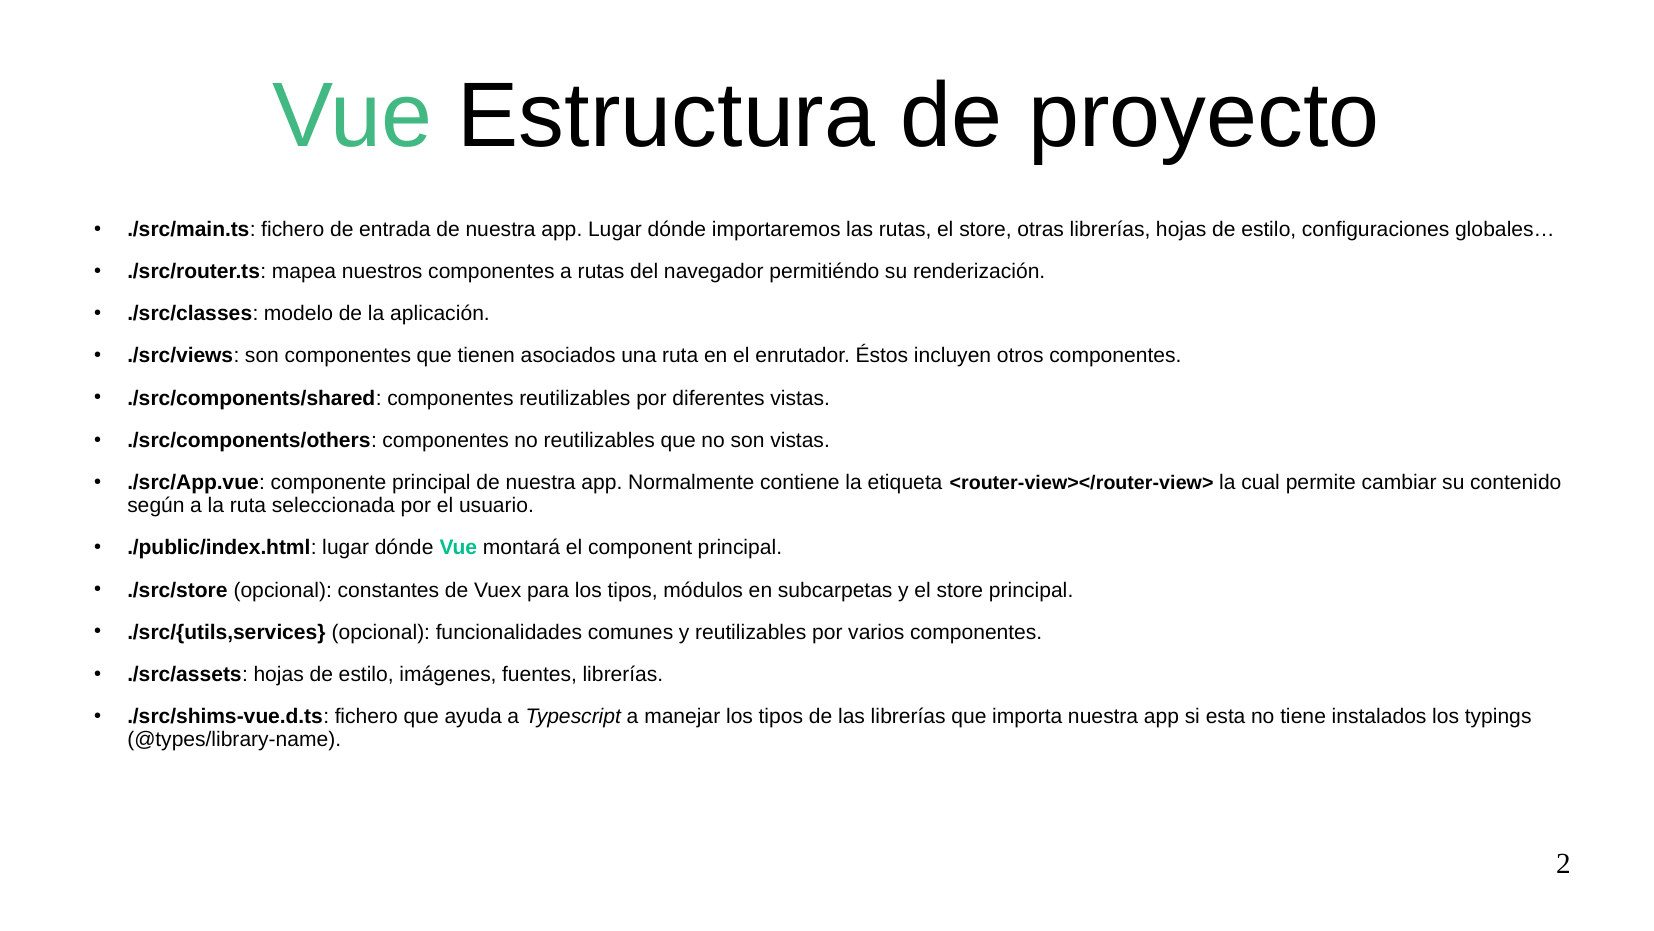

# Vue Estructura de proyecto
./src/main.ts: fichero de entrada de nuestra app. Lugar dónde importaremos las rutas, el store, otras librerías, hojas de estilo, configuraciones globales…
./src/router.ts: mapea nuestros componentes a rutas del navegador permitiéndo su renderización.
./src/classes: modelo de la aplicación.
./src/views: son componentes que tienen asociados una ruta en el enrutador. Éstos incluyen otros componentes.
./src/components/shared: componentes reutilizables por diferentes vistas.
./src/components/others: componentes no reutilizables que no son vistas.
./src/App.vue: componente principal de nuestra app. Normalmente contiene la etiqueta <router-view></router-view> la cual permite cambiar su contenido según a la ruta seleccionada por el usuario.
./public/index.html: lugar dónde Vue montará el component principal.
./src/store (opcional): constantes de Vuex para los tipos, módulos en subcarpetas y el store principal.
./src/{utils,services} (opcional): funcionalidades comunes y reutilizables por varios componentes.
./src/assets: hojas de estilo, imágenes, fuentes, librerías.
./src/shims-vue.d.ts: fichero que ayuda a Typescript a manejar los tipos de las librerías que importa nuestra app si esta no tiene instalados los typings (@types/library-name).
2